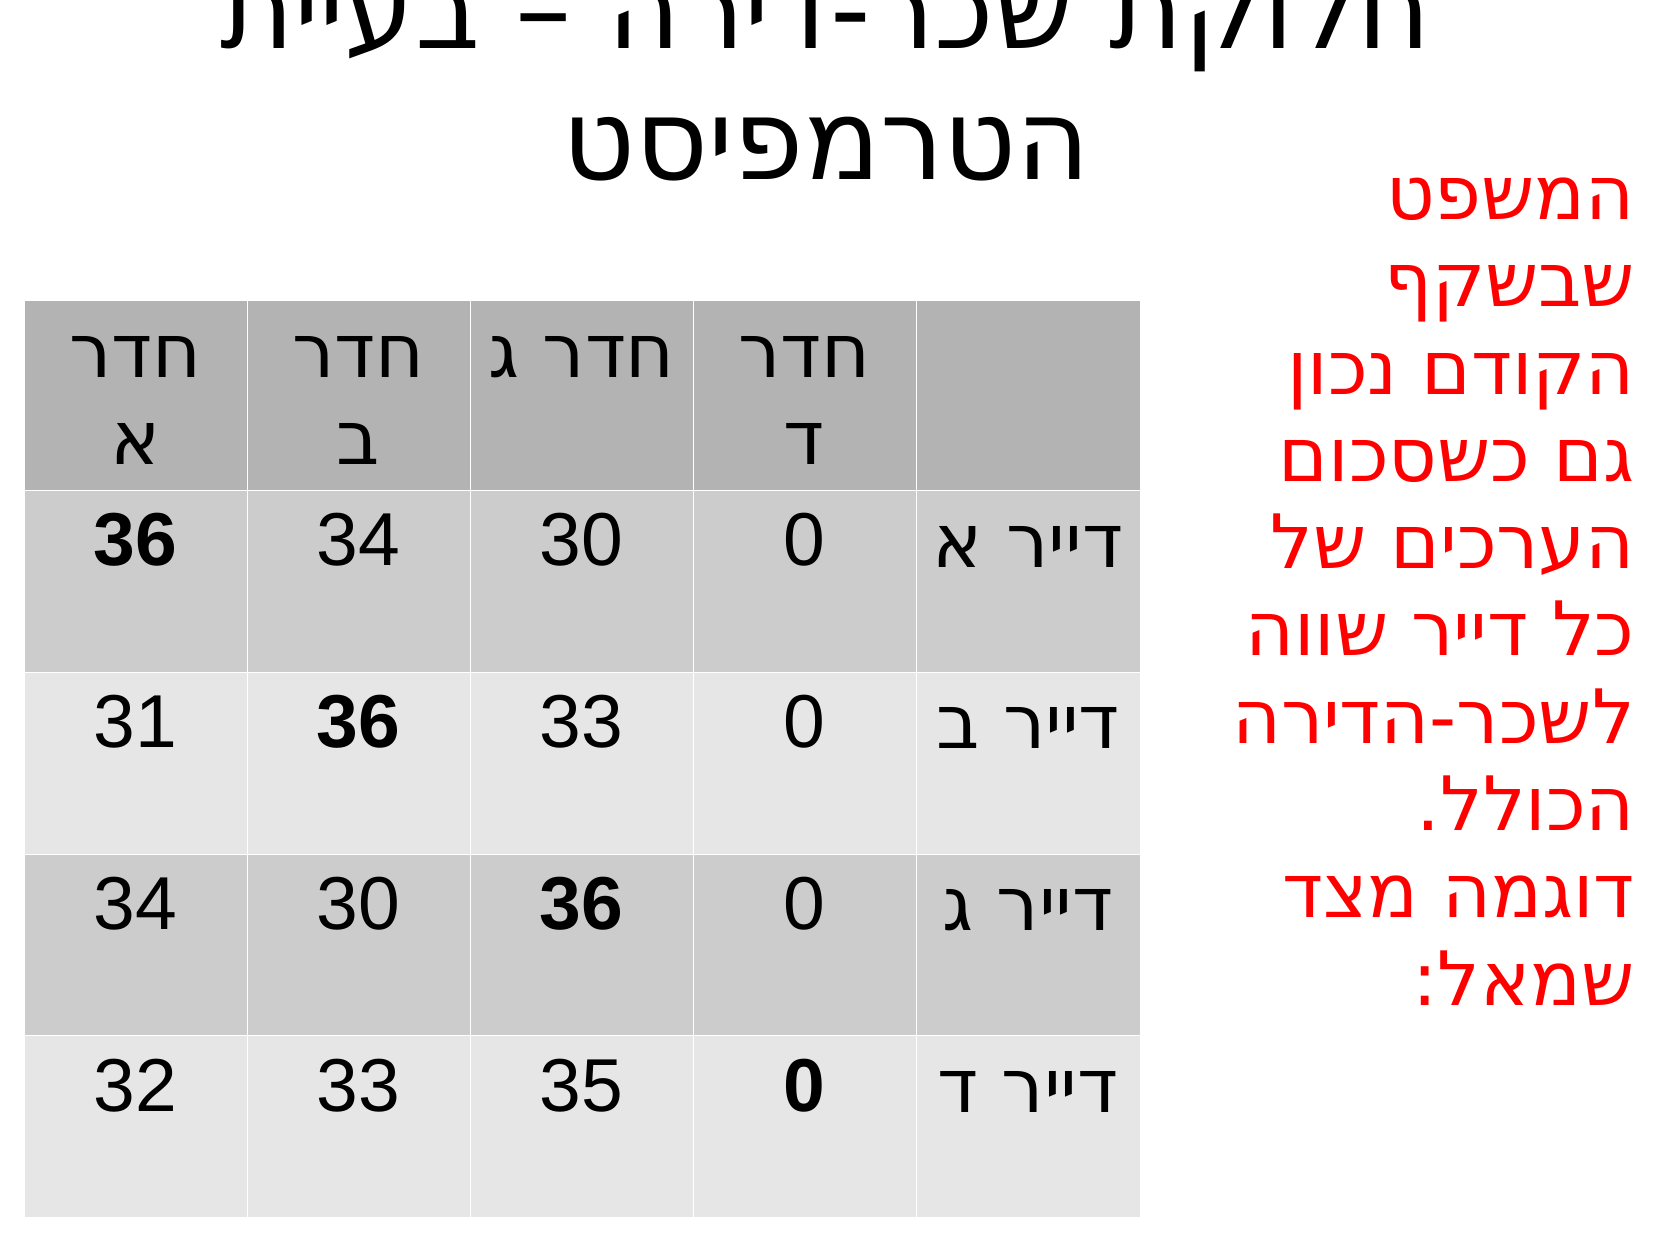

# חלוקת שכר-דירה – בעיית הטרמפיסט
המשפט שבשקף הקודם נכון גם כשסכום הערכים של כל דייר שווה לשכר-הדירה הכולל. דוגמה מצד שמאל:
| חדר א | חדר ב | חדר ג | חדר ד | |
| --- | --- | --- | --- | --- |
| 36 | 34 | 30 | 0 | דייר א |
| 31 | 36 | 33 | 0 | דייר ב |
| 34 | 30 | 36 | 0 | דייר ג |
| 32 | 33 | 35 | 0 | דייר ד |